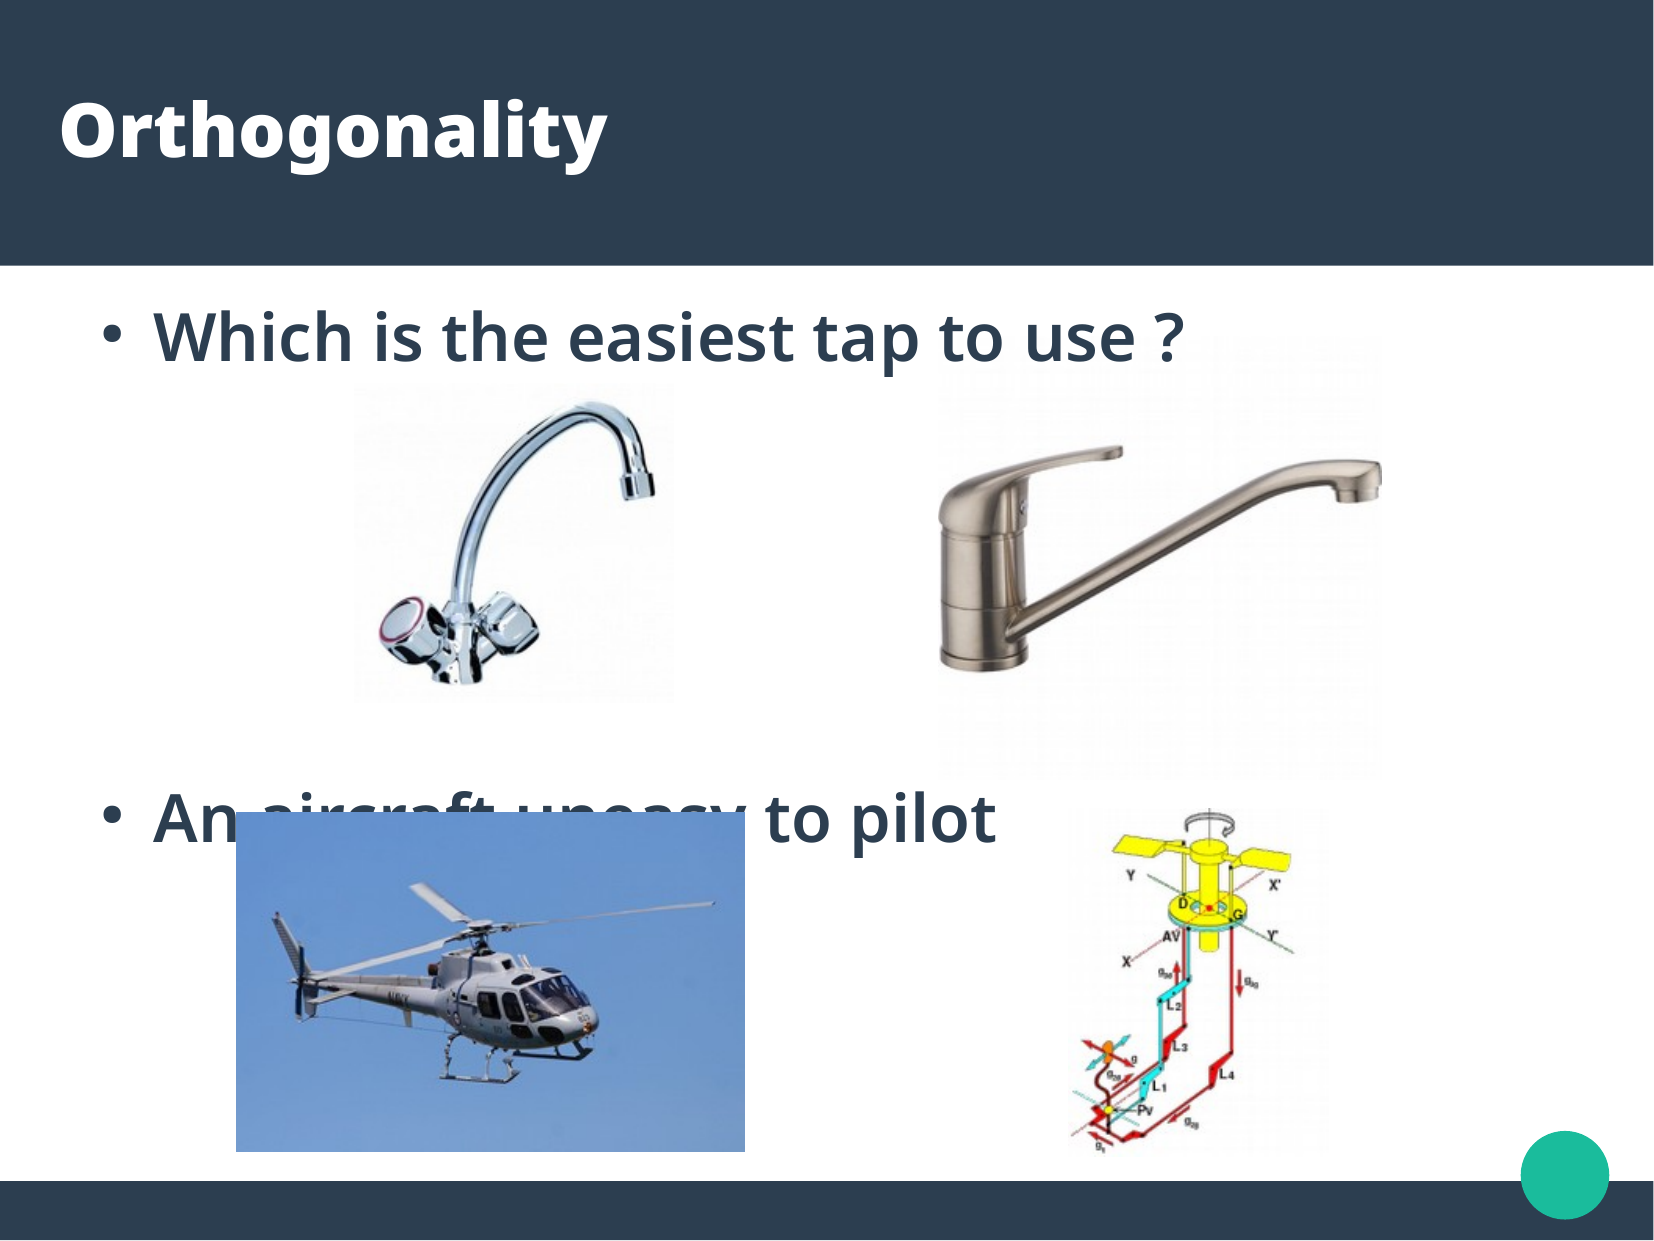

# Orthogonality
Which is the easiest tap to use ?
An aircraft uneasy to pilot